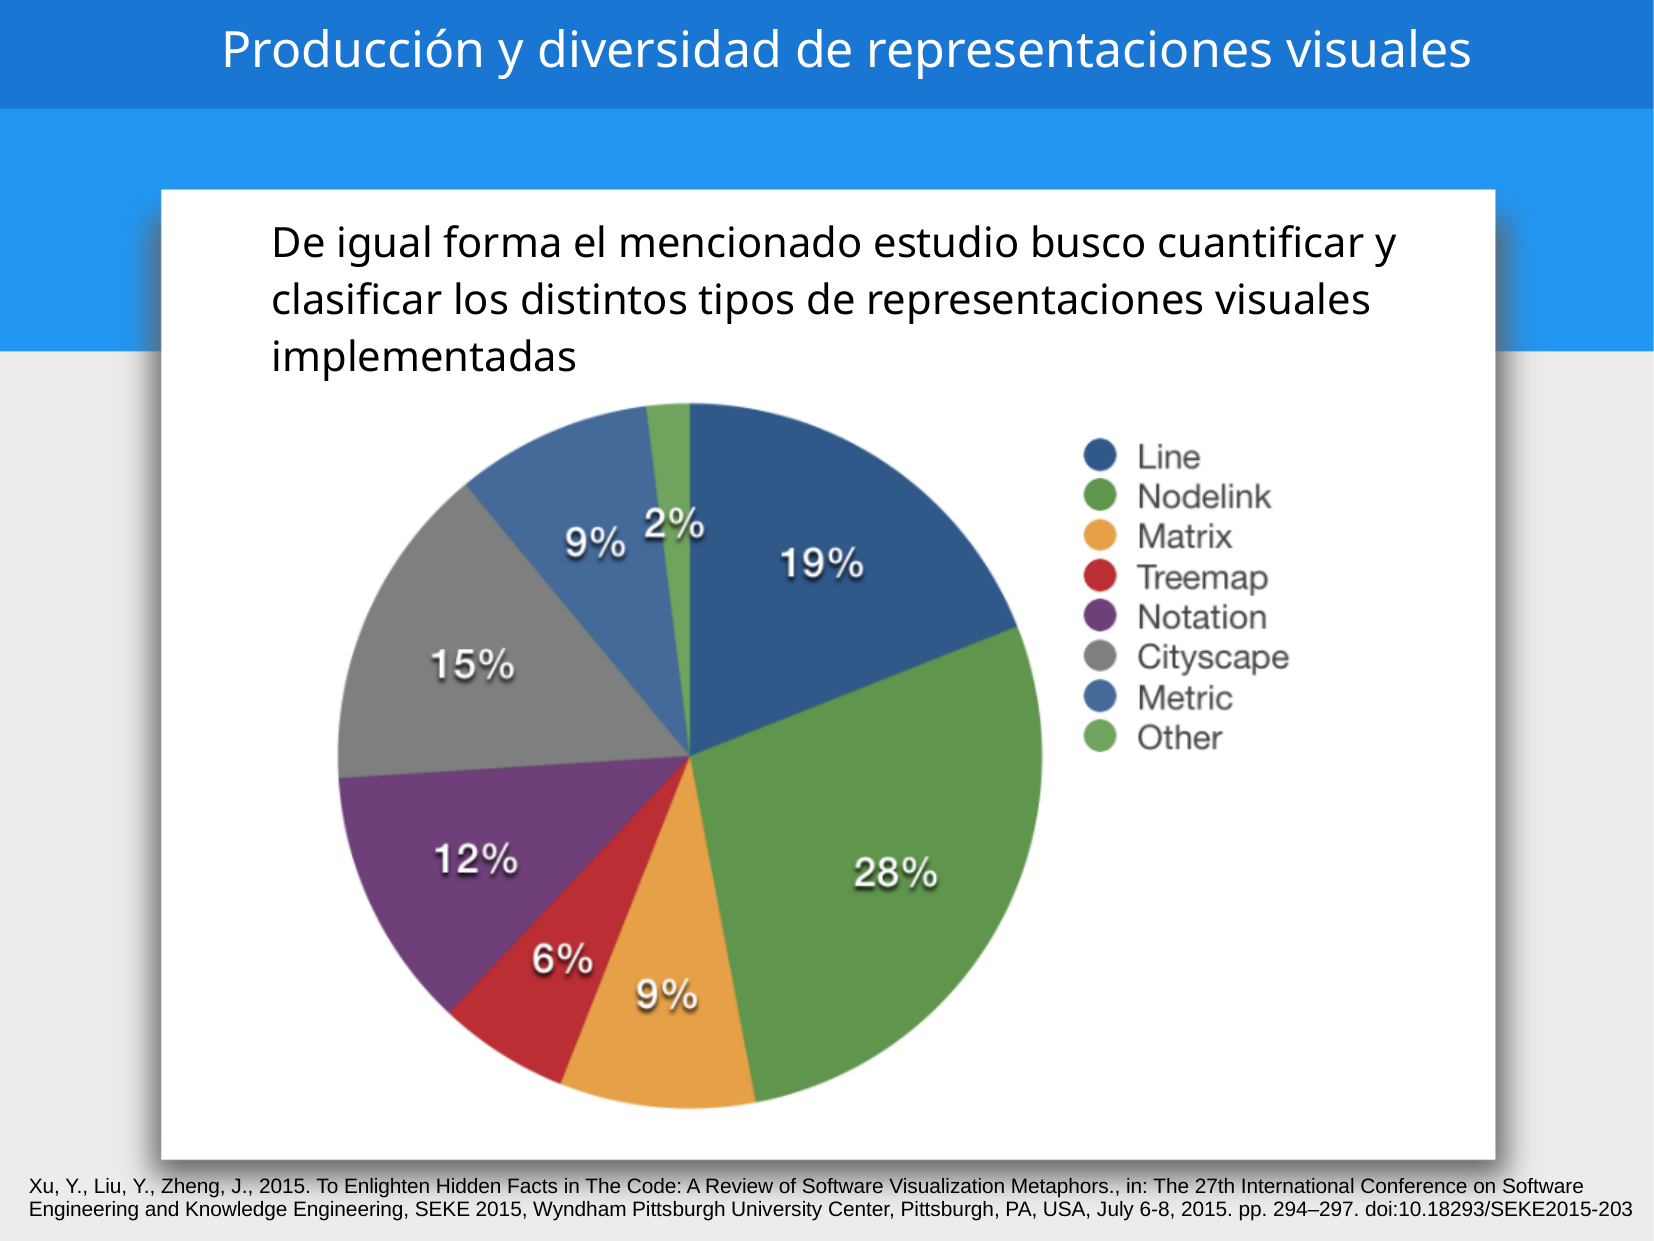

# Producción y diversidad de representaciones visuales
De igual forma el mencionado estudio busco cuantificar y clasificar los distintos tipos de representaciones visuales implementadas
Xu, Y., Liu, Y., Zheng, J., 2015. To Enlighten Hidden Facts in The Code: A Review of Software Visualization Metaphors., in: The 27th International Conference on Software Engineering and Knowledge Engineering, SEKE 2015, Wyndham Pittsburgh University Center, Pittsburgh, PA, USA, July 6-8, 2015. pp. 294–297. doi:10.18293/SEKE2015-203